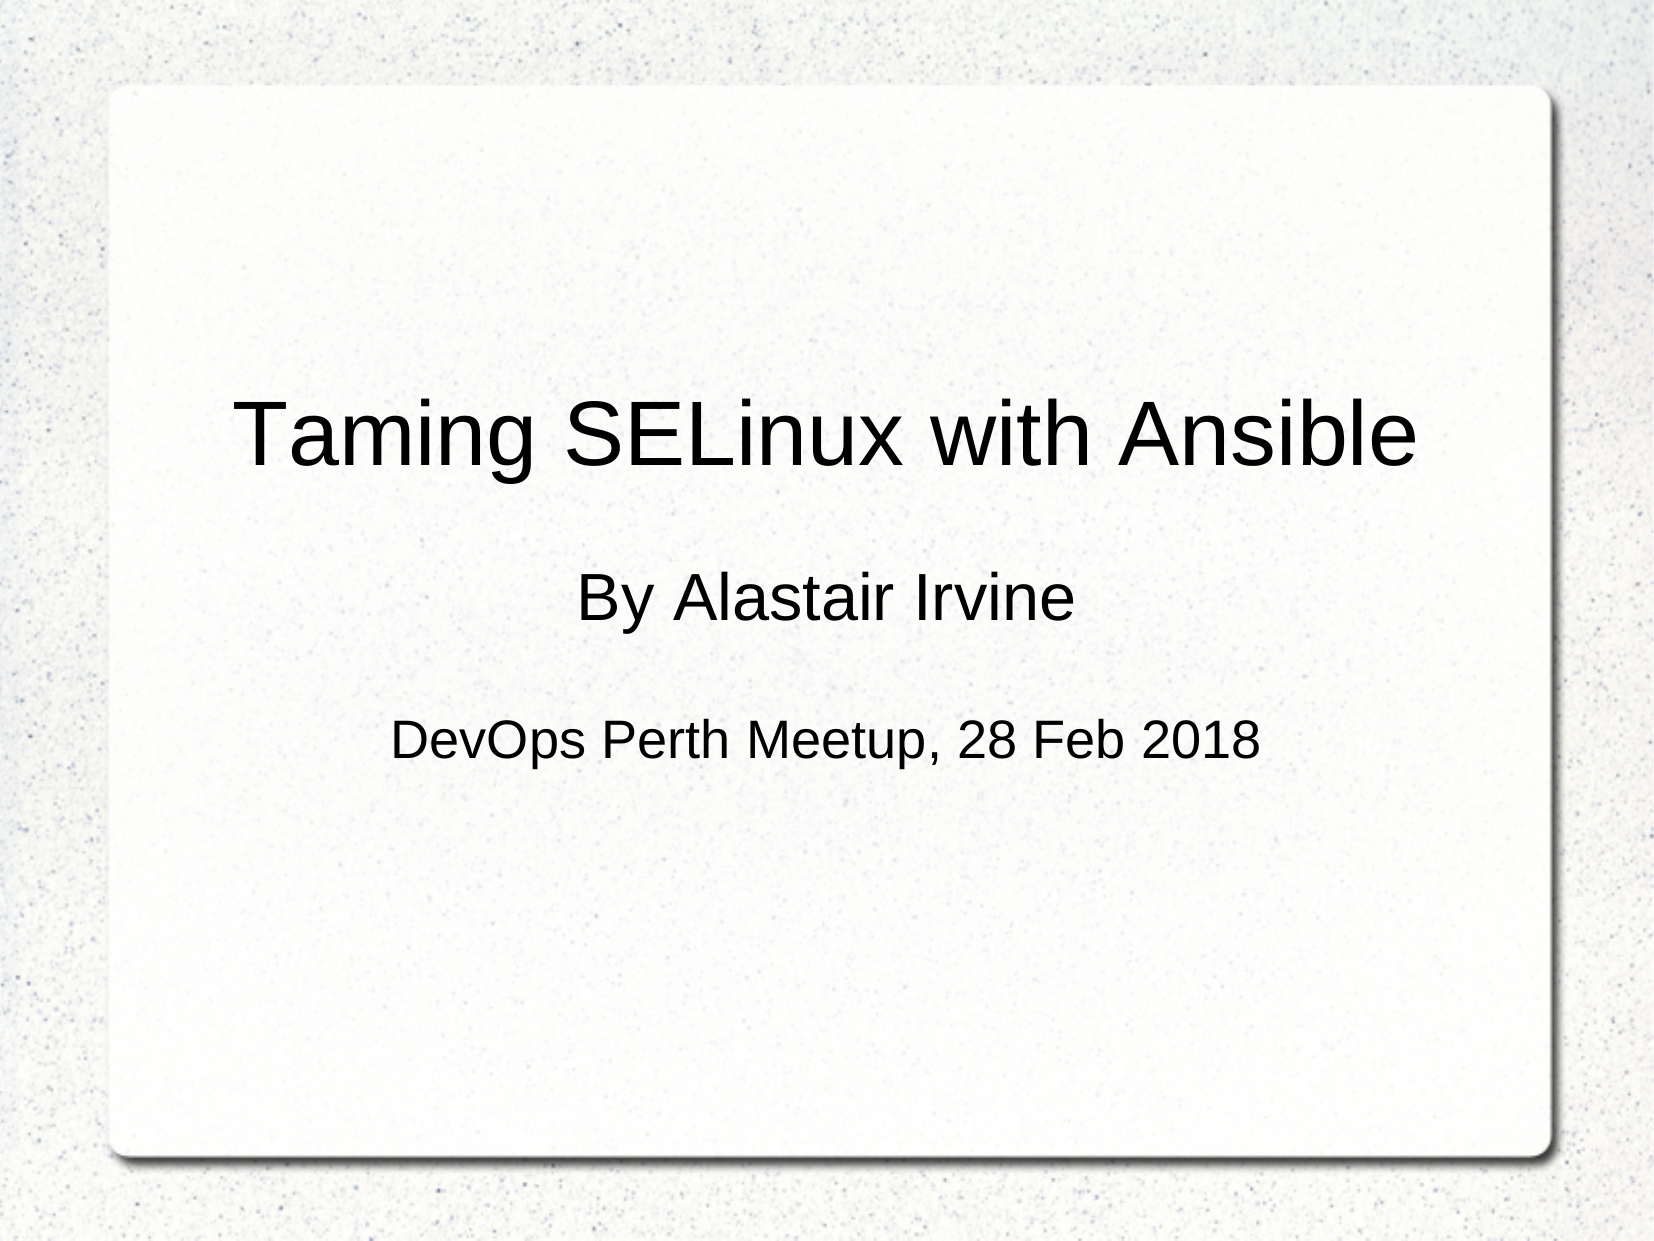

# Taming SELinux with Ansible
By Alastair Irvine
DevOps Perth Meetup, 28 Feb 2018